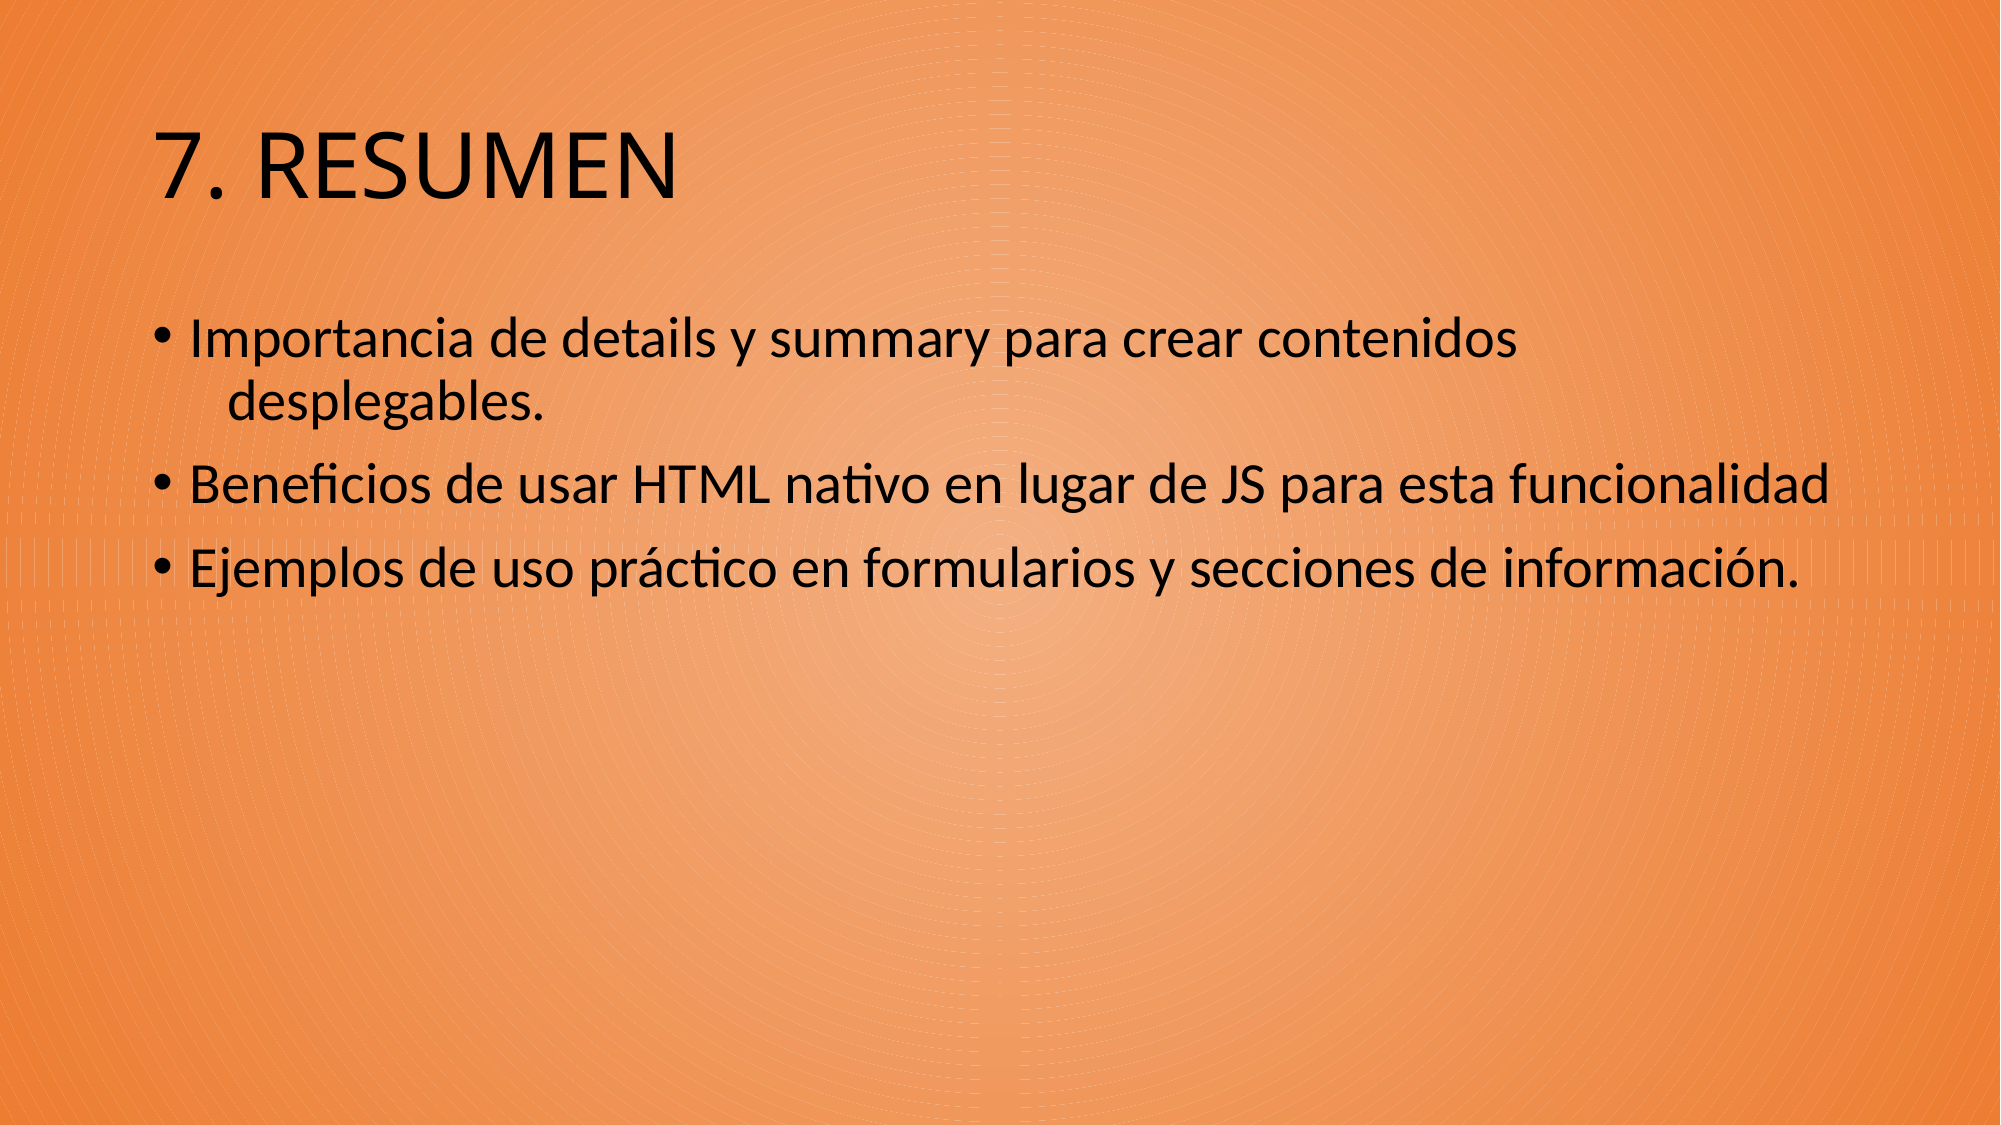

# 7. RESUMEN
Importancia de details y summary para crear contenidos desplegables.
Beneficios de usar HTML nativo en lugar de JS para esta funcionalidad
Ejemplos de uso práctico en formularios y secciones de información.